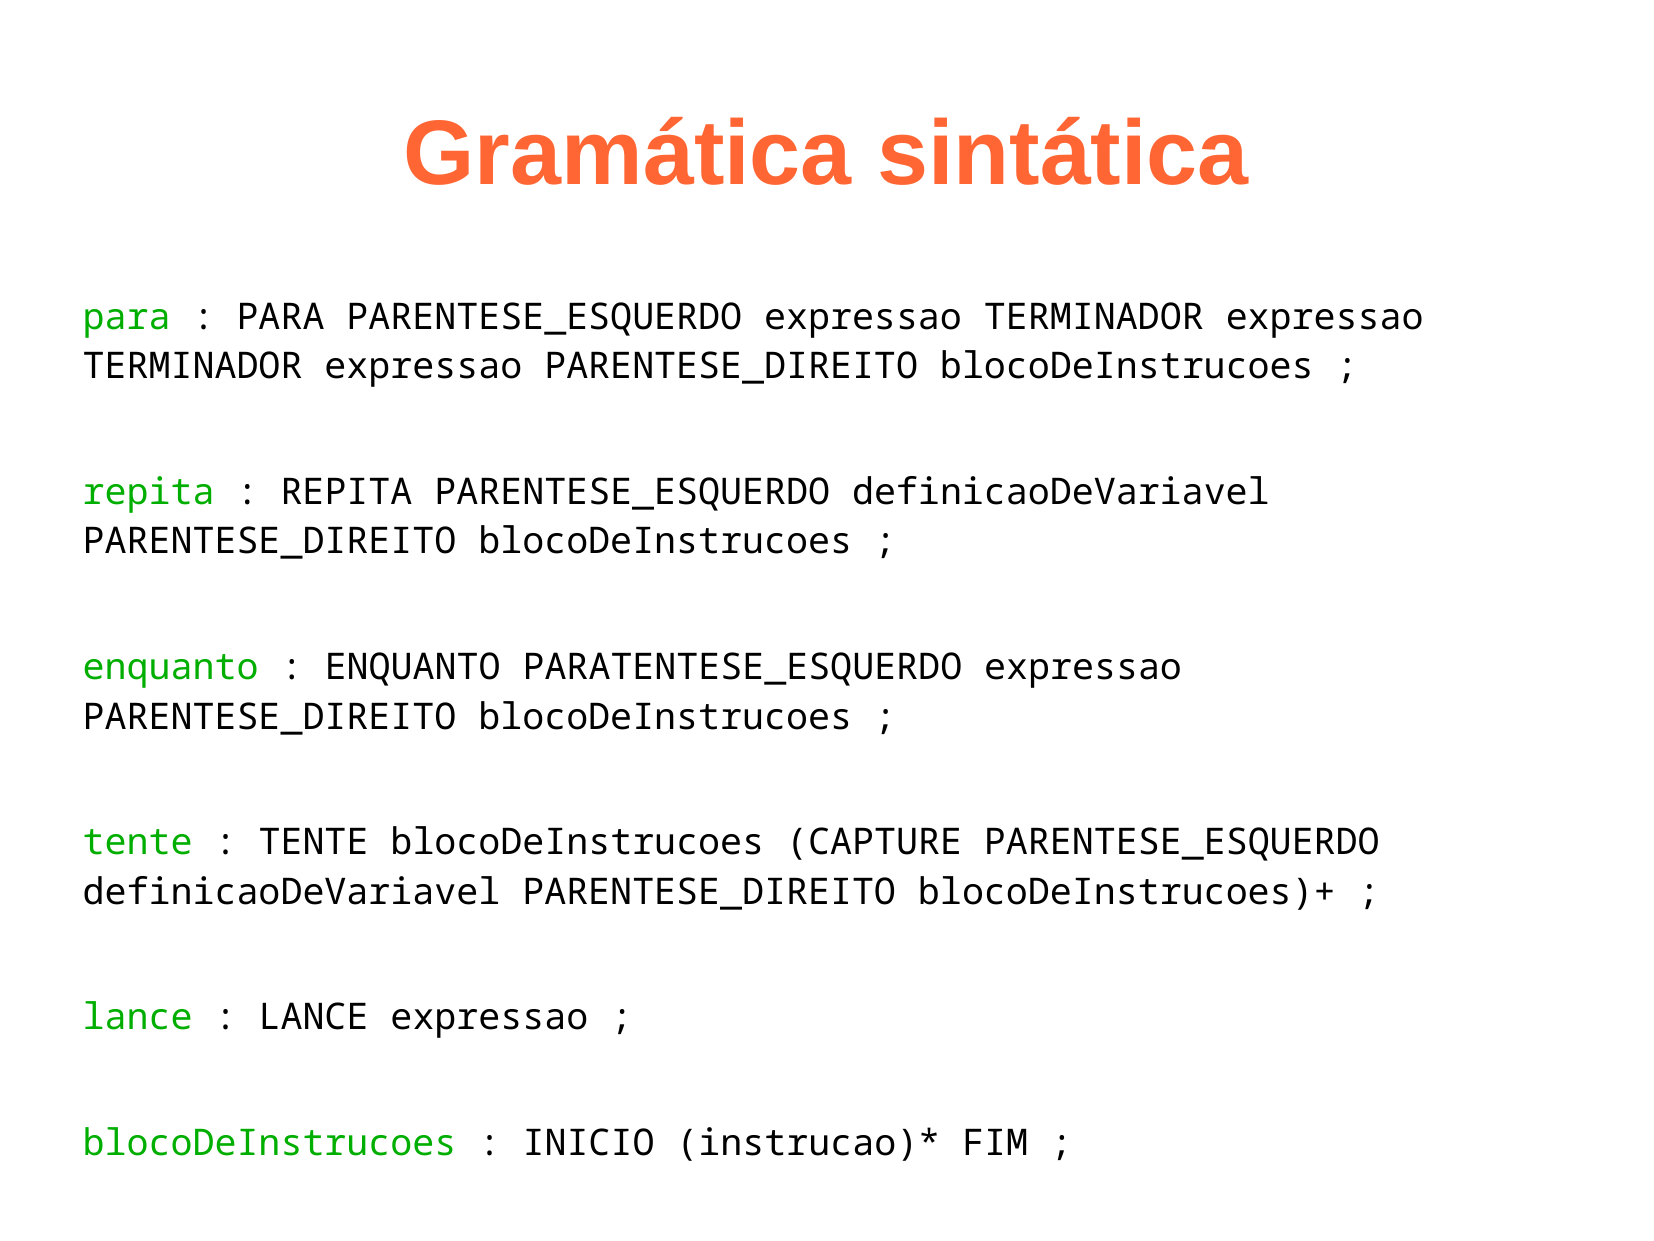

# Gramática sintática
para : PARA PARENTESE_ESQUERDO expressao TERMINADOR expressao TERMINADOR expressao PARENTESE_DIREITO blocoDeInstrucoes ;
repita : REPITA PARENTESE_ESQUERDO definicaoDeVariavel PARENTESE_DIREITO blocoDeInstrucoes ;
enquanto : ENQUANTO PARATENTESE_ESQUERDO expressao PARENTESE_DIREITO blocoDeInstrucoes ;
tente : TENTE blocoDeInstrucoes (CAPTURE PARENTESE_ESQUERDO definicaoDeVariavel PARENTESE_DIREITO blocoDeInstrucoes)+ ;
lance : LANCE expressao ;
blocoDeInstrucoes : INICIO (instrucao)* FIM ;